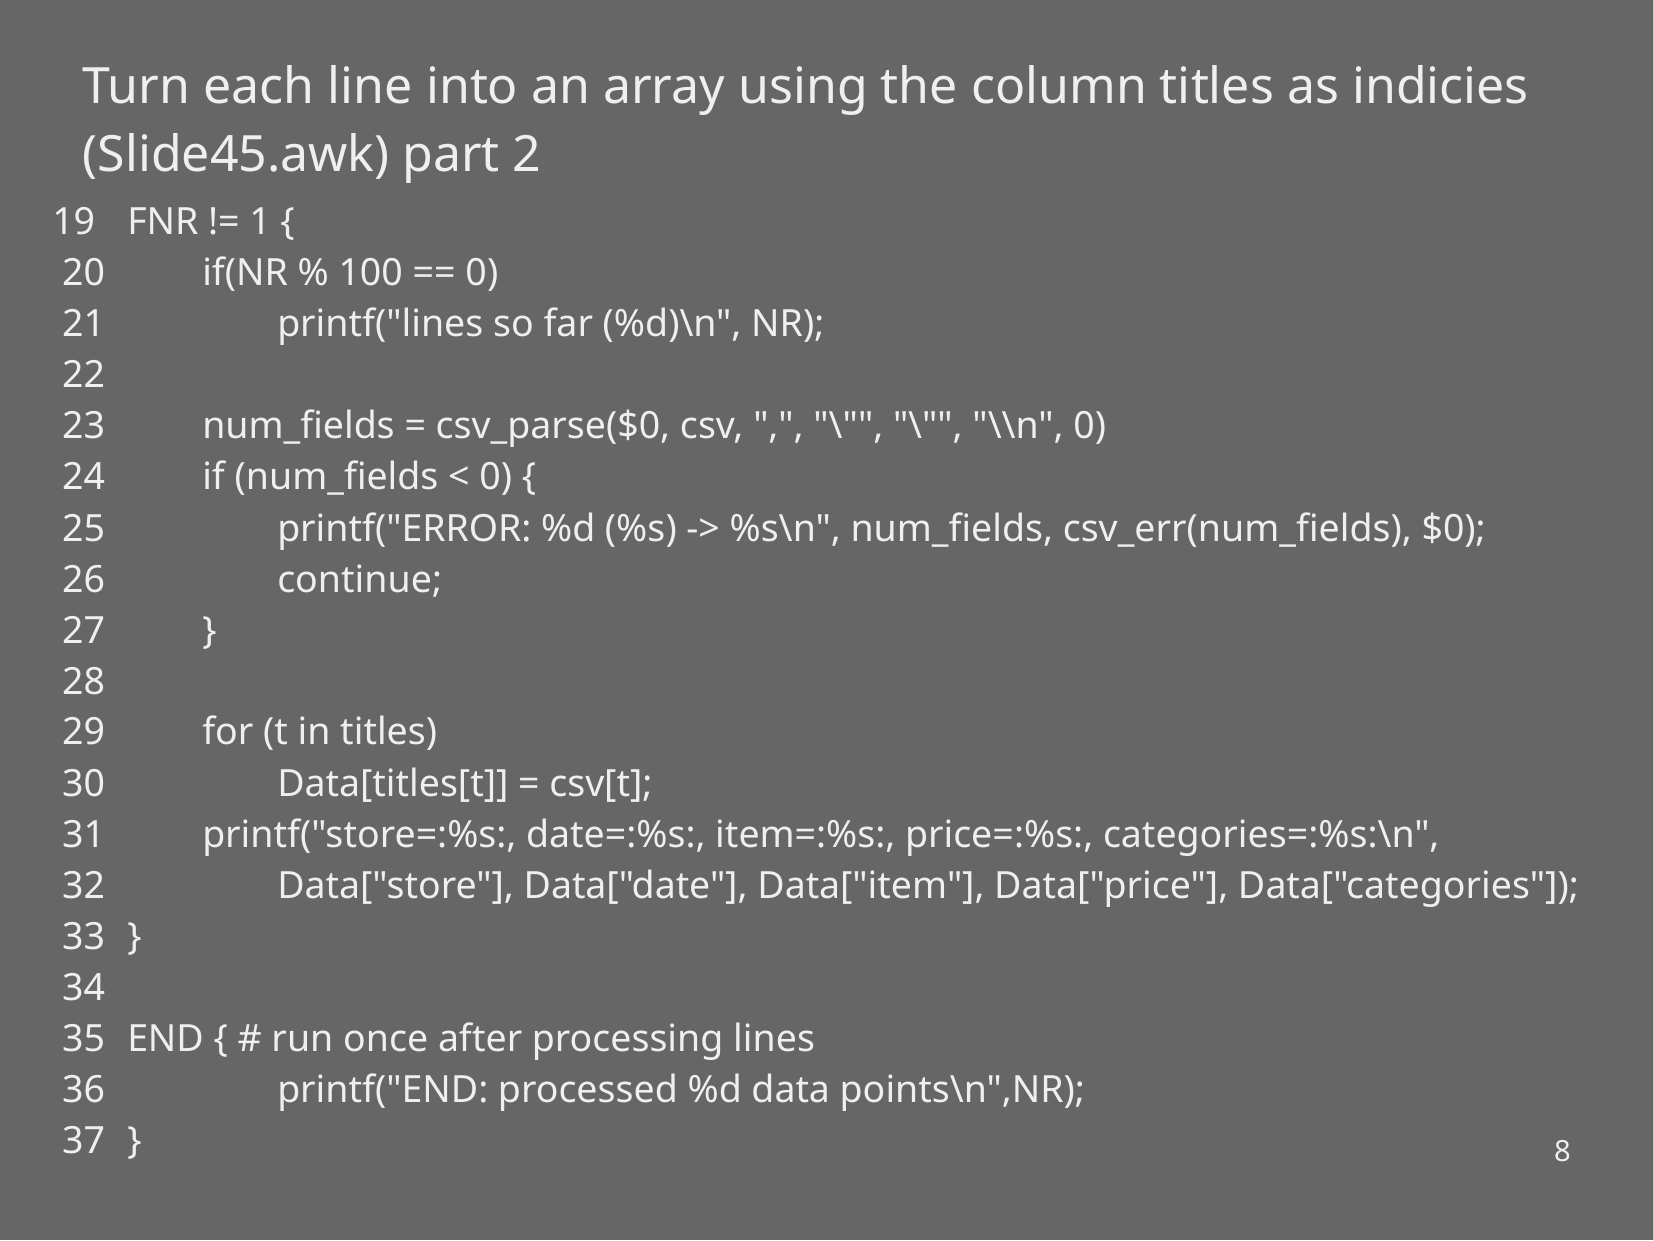

# Turn each line into an array using the column titles as indicies (Slide45.awk) part 2
19	FNR != 1 {
 20		if(NR % 100 == 0)
 21			printf("lines so far (%d)\n", NR);
 22
 23		num_fields = csv_parse($0, csv, ",", "\"", "\"", "\\n", 0)
 24		if (num_fields < 0) {
 25			printf("ERROR: %d (%s) -> %s\n", num_fields, csv_err(num_fields), $0);
 26			continue;
 27		}
 28
 29		for (t in titles)
 30			Data[titles[t]] = csv[t];
 31		printf("store=:%s:, date=:%s:, item=:%s:, price=:%s:, categories=:%s:\n",
 32			Data["store"], Data["date"], Data["item"], Data["price"], Data["categories"]);
 33	}
 34
 35	END { # run once after processing lines
 36			printf("END: processed %d data points\n",NR);
 37	}
8